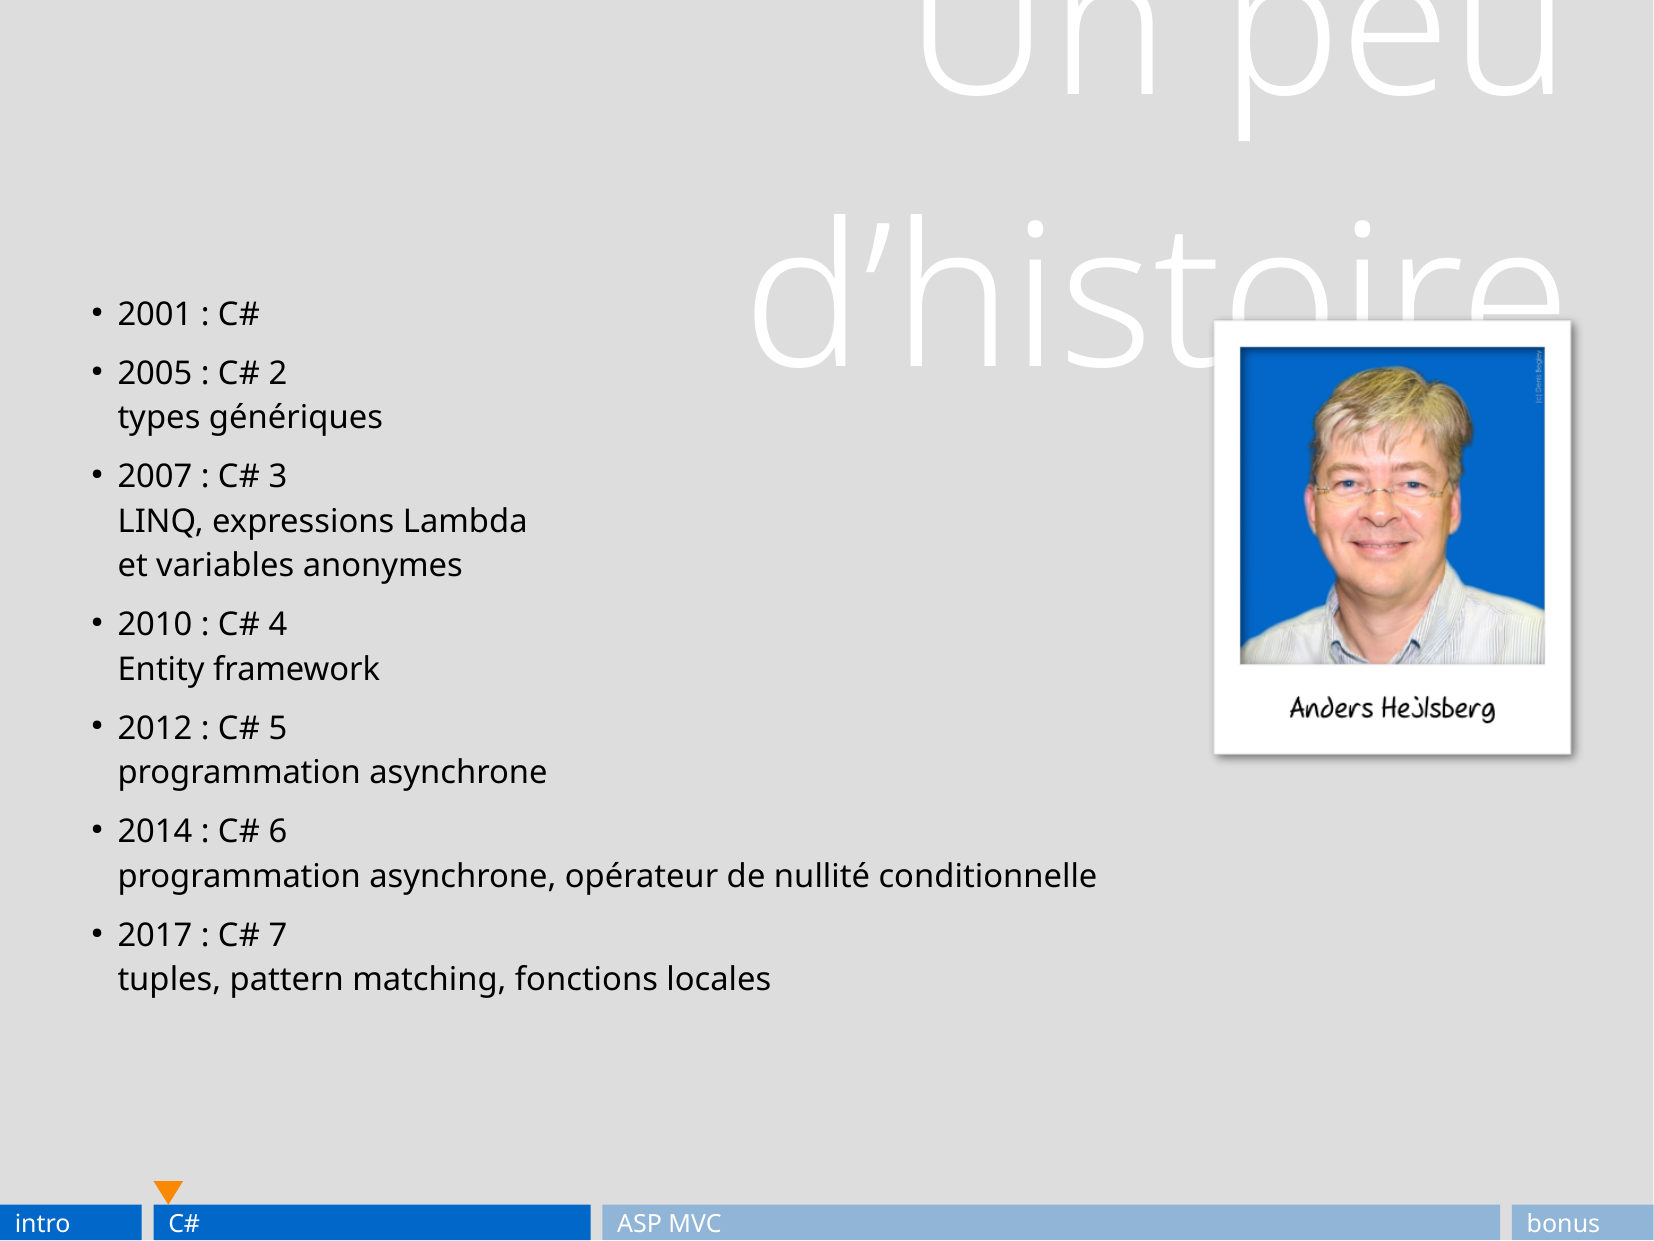

# Un peu d’histoire
2001 : C#
2005 : C# 2
types génériques
2007 : C# 3
LINQ, expressions Lambda
et variables anonymes
2010 : C# 4
Entity framework
2012 : C# 5
programmation asynchrone
2014 : C# 6
programmation asynchrone, opérateur de nullité conditionnelle
2017 : C# 7
tuples, pattern matching, fonctions locales
intro
C#
ASP MVC
bonus